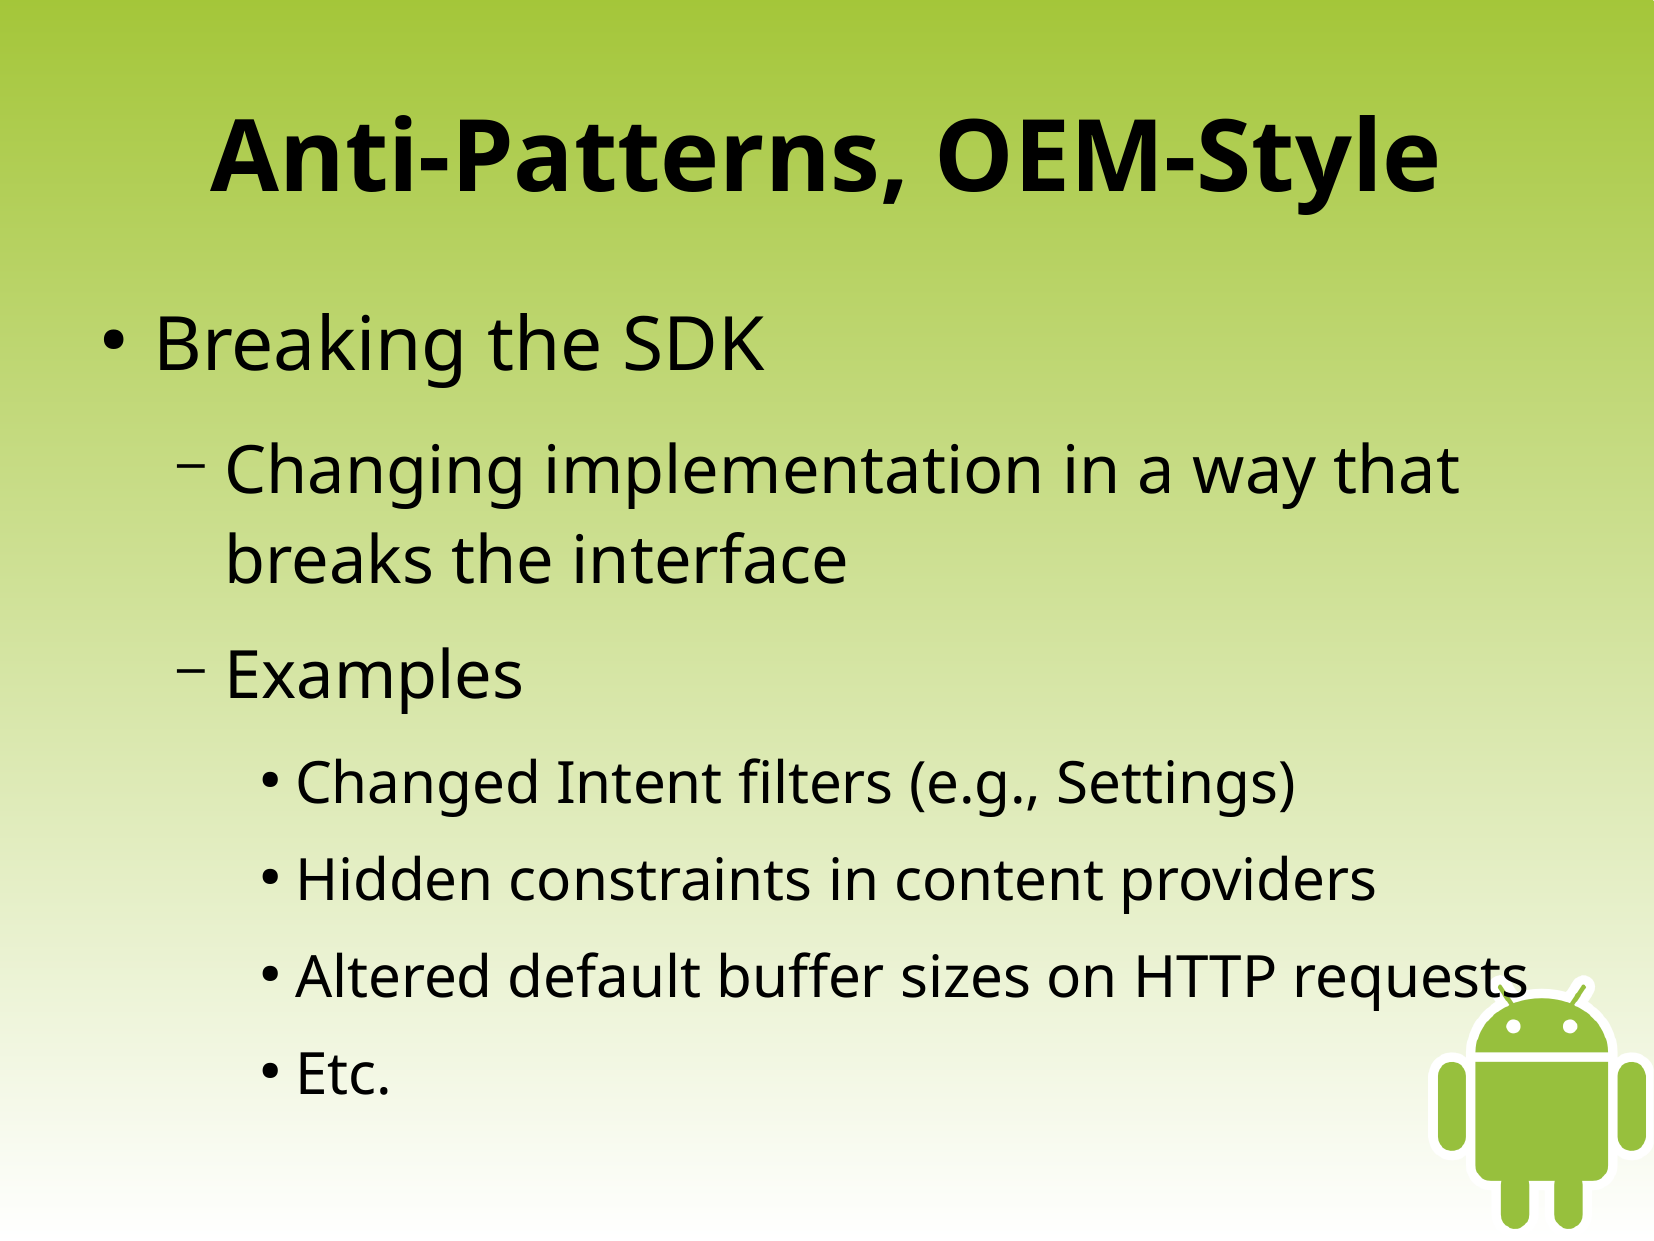

# Anti-Patterns, OEM-Style
Breaking the SDK
Changing implementation in a way that breaks the interface
Examples
Changed Intent filters (e.g., Settings)
Hidden constraints in content providers
Altered default buffer sizes on HTTP requests
Etc.